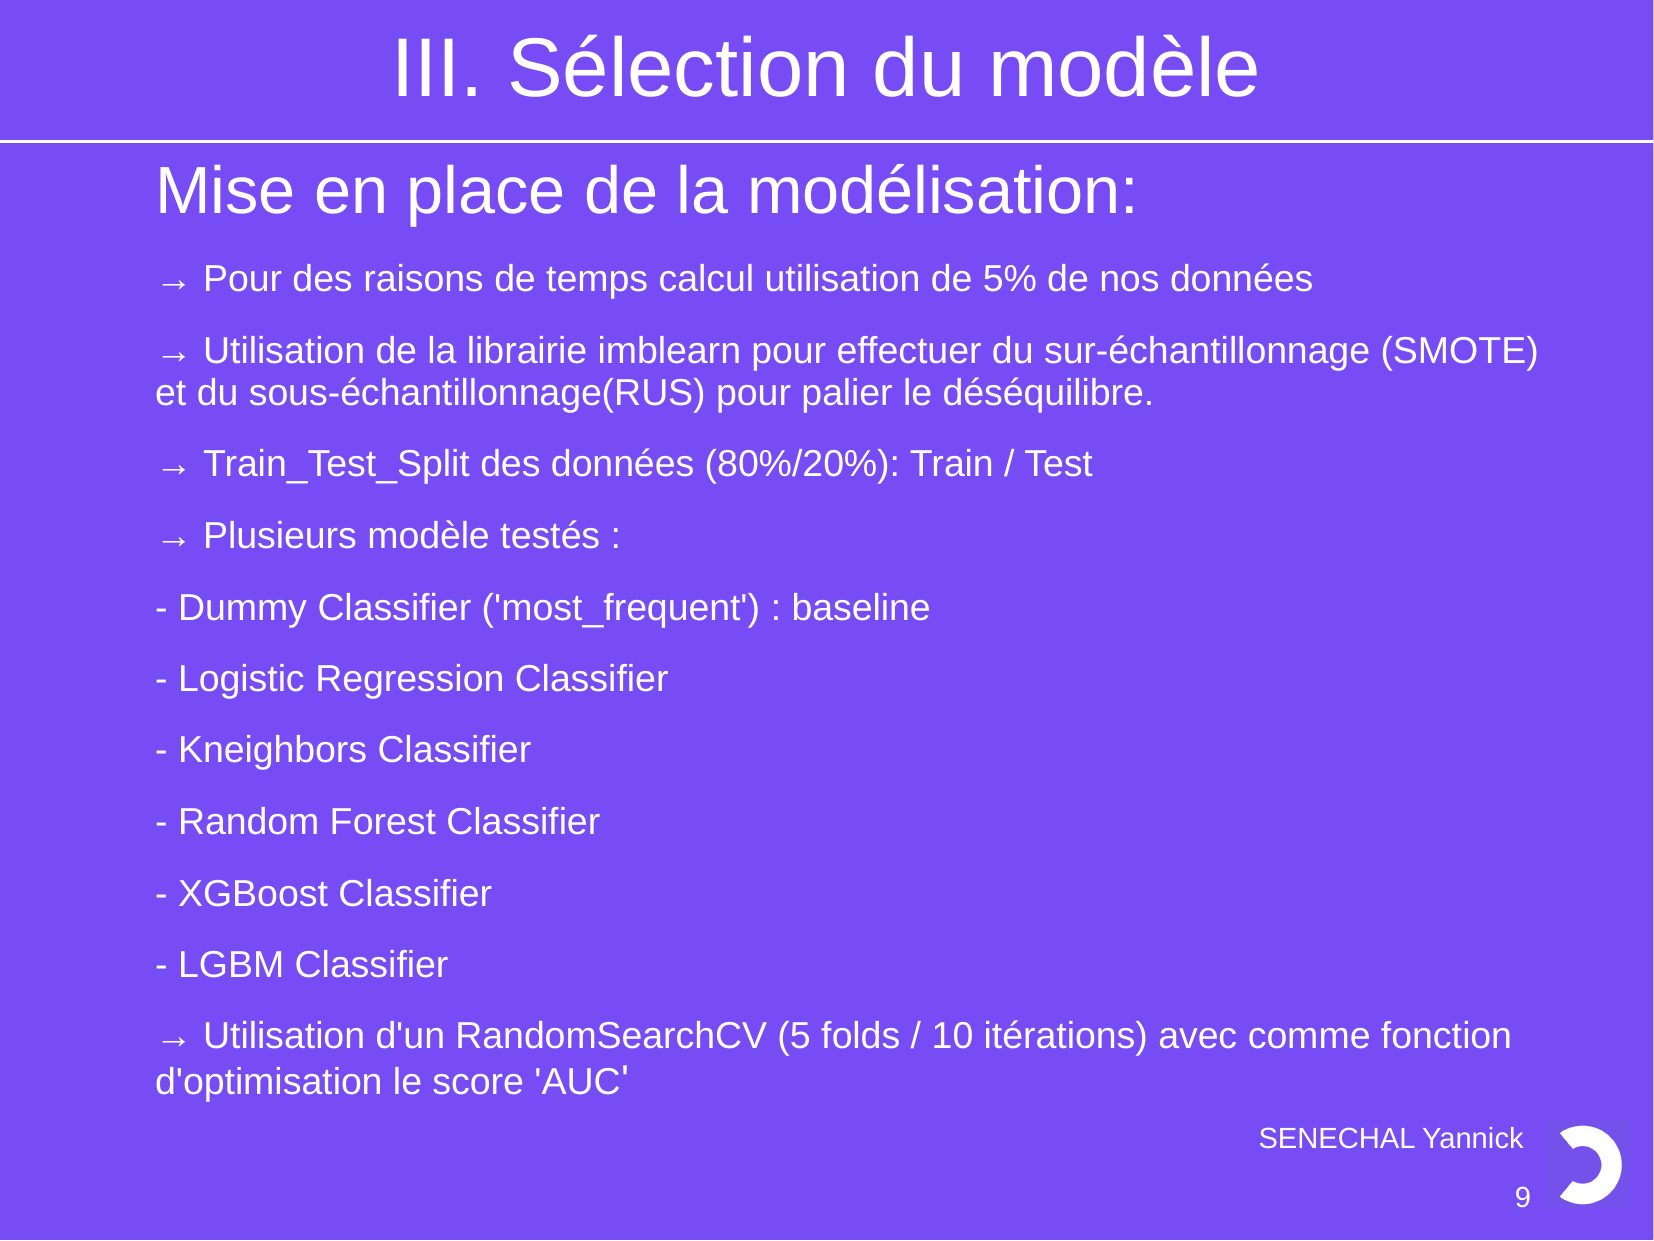

# III. Sélection du modèle
Mise en place de la modélisation:
→ Pour des raisons de temps calcul utilisation de 5% de nos données
→ Utilisation de la librairie imblearn pour effectuer du sur-échantillonnage (SMOTE) et du sous-échantillonnage(RUS) pour palier le déséquilibre.
→ Train_Test_Split des données (80%/20%): Train / Test
→ Plusieurs modèle testés :
- Dummy Classifier ('most_frequent') : baseline
- Logistic Regression Classifier
- Kneighbors Classifier
- Random Forest Classifier
- XGBoost Classifier
- LGBM Classifier
→ Utilisation d'un RandomSearchCV (5 folds / 10 itérations) avec comme fonction d'optimisation le score 'AUC'
SENECHAL Yannick
9